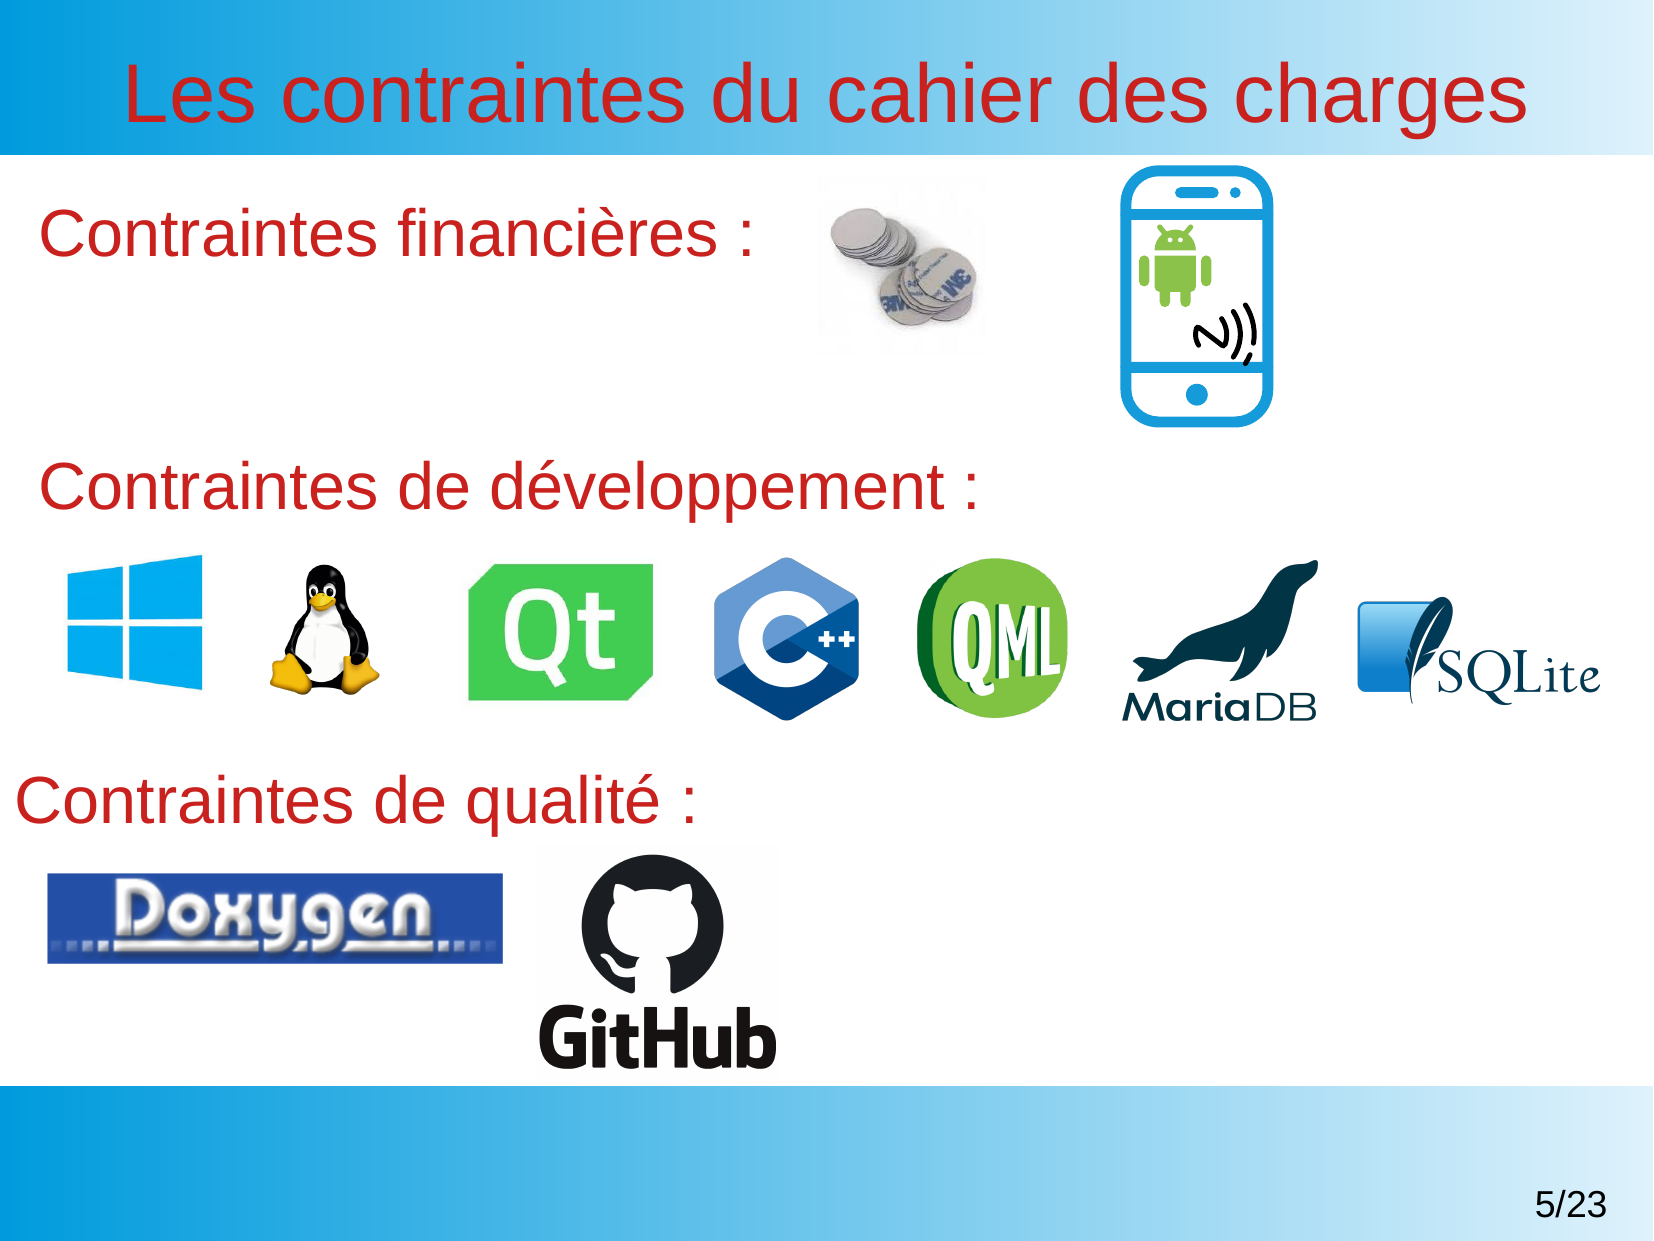

# Les contraintes du cahier des charges
Contraintes financières :
Contraintes de développement :
Contraintes de qualité :